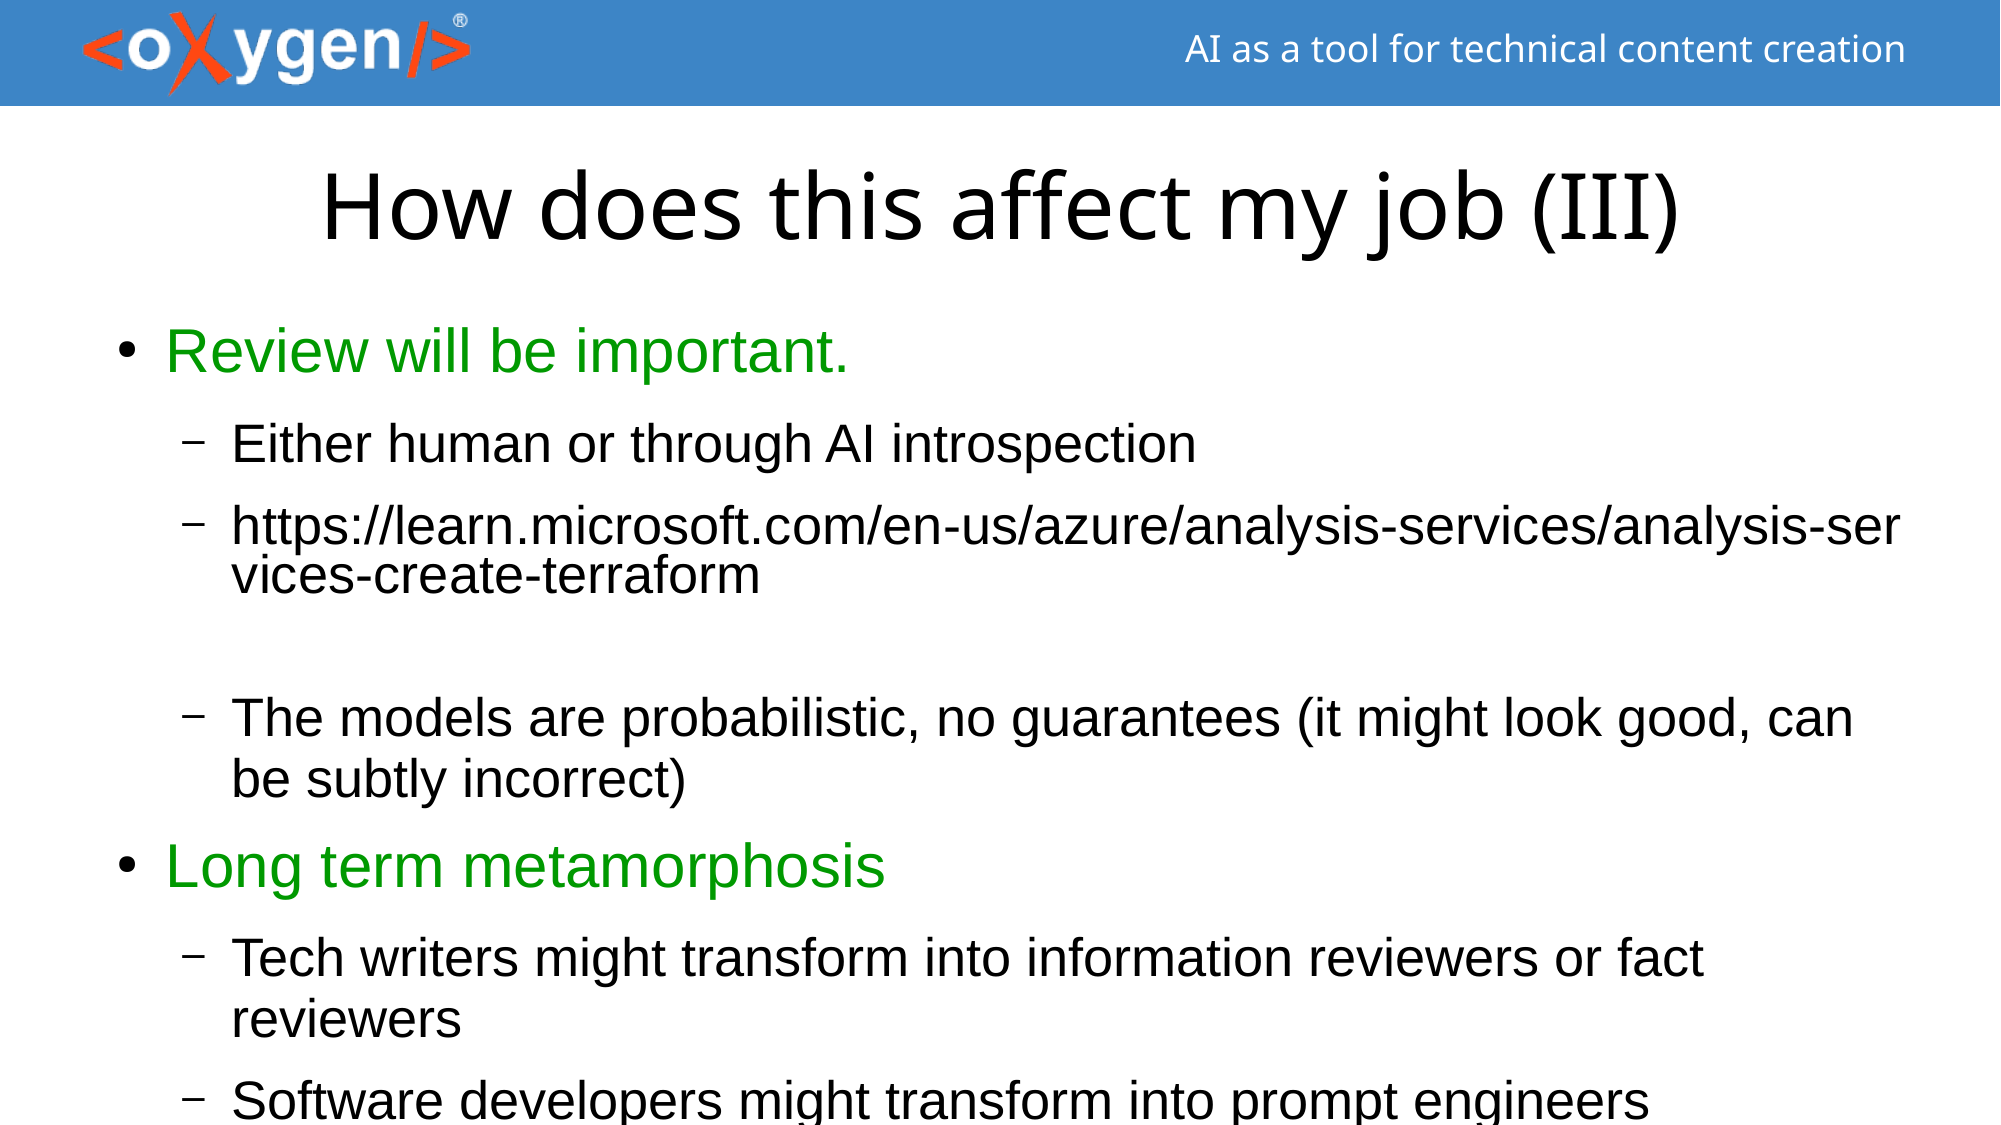

# How does this affect my job (III)
Review will be important.
Either human or through AI introspection
https://learn.microsoft.com/en-us/azure/analysis-services/analysis-services-create-terraform
The models are probabilistic, no guarantees (it might look good, can be subtly incorrect)
Long term metamorphosis
Tech writers might transform into information reviewers or fact reviewers
Software developers might transform into prompt engineers